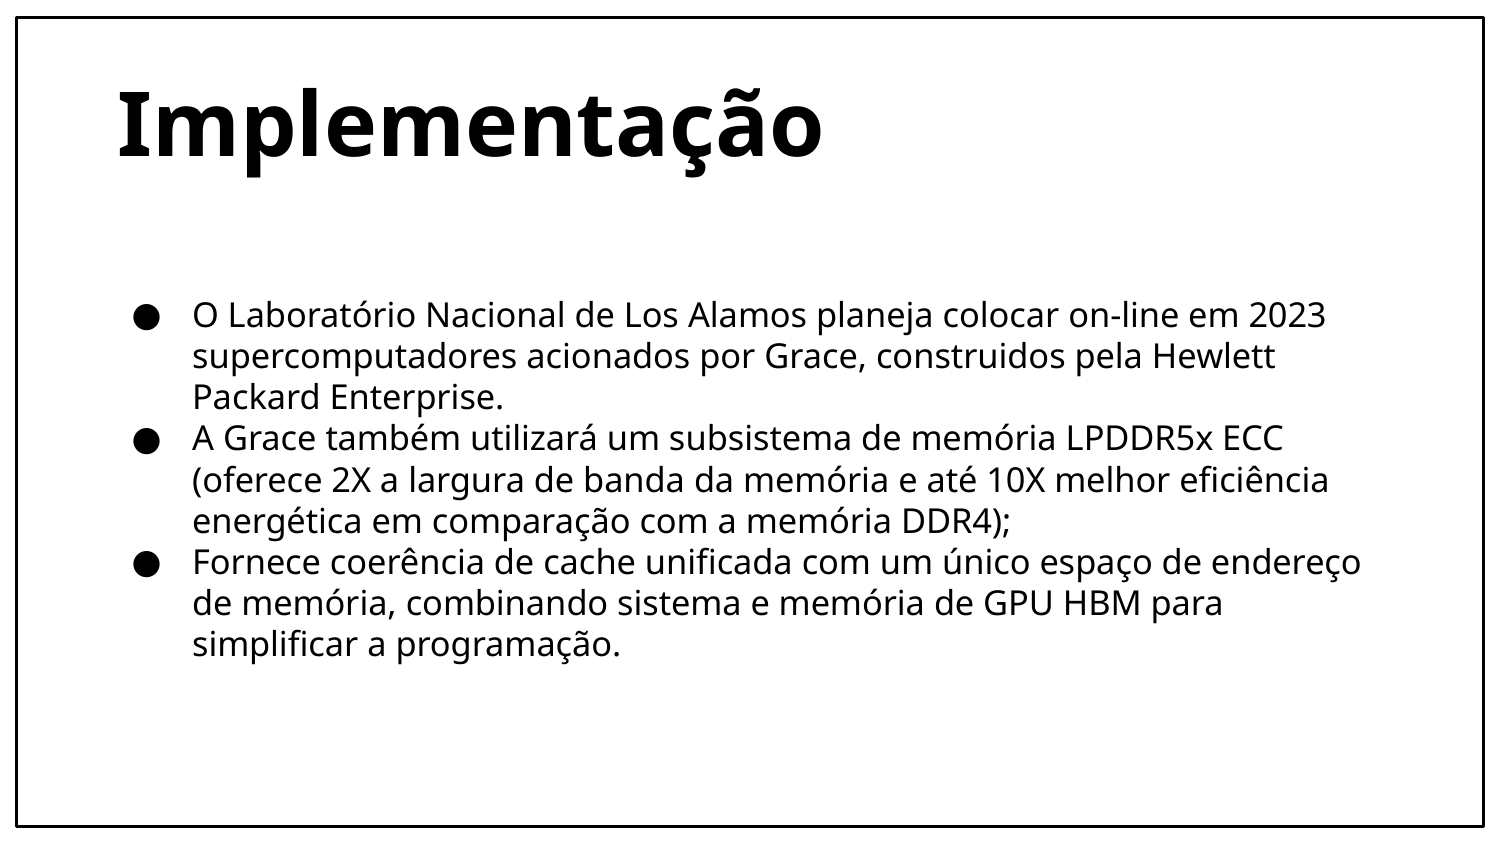

# Implementação
O Laboratório Nacional de Los Alamos planeja colocar on-line em 2023 supercomputadores acionados por Grace, construidos pela Hewlett Packard Enterprise.
A Grace também utilizará um subsistema de memória LPDDR5x ECC (oferece 2X a largura de banda da memória e até 10X melhor eficiência energética em comparação com a memória DDR4);
Fornece coerência de cache unificada com um único espaço de endereço de memória, combinando sistema e memória de GPU HBM para simplificar a programação.